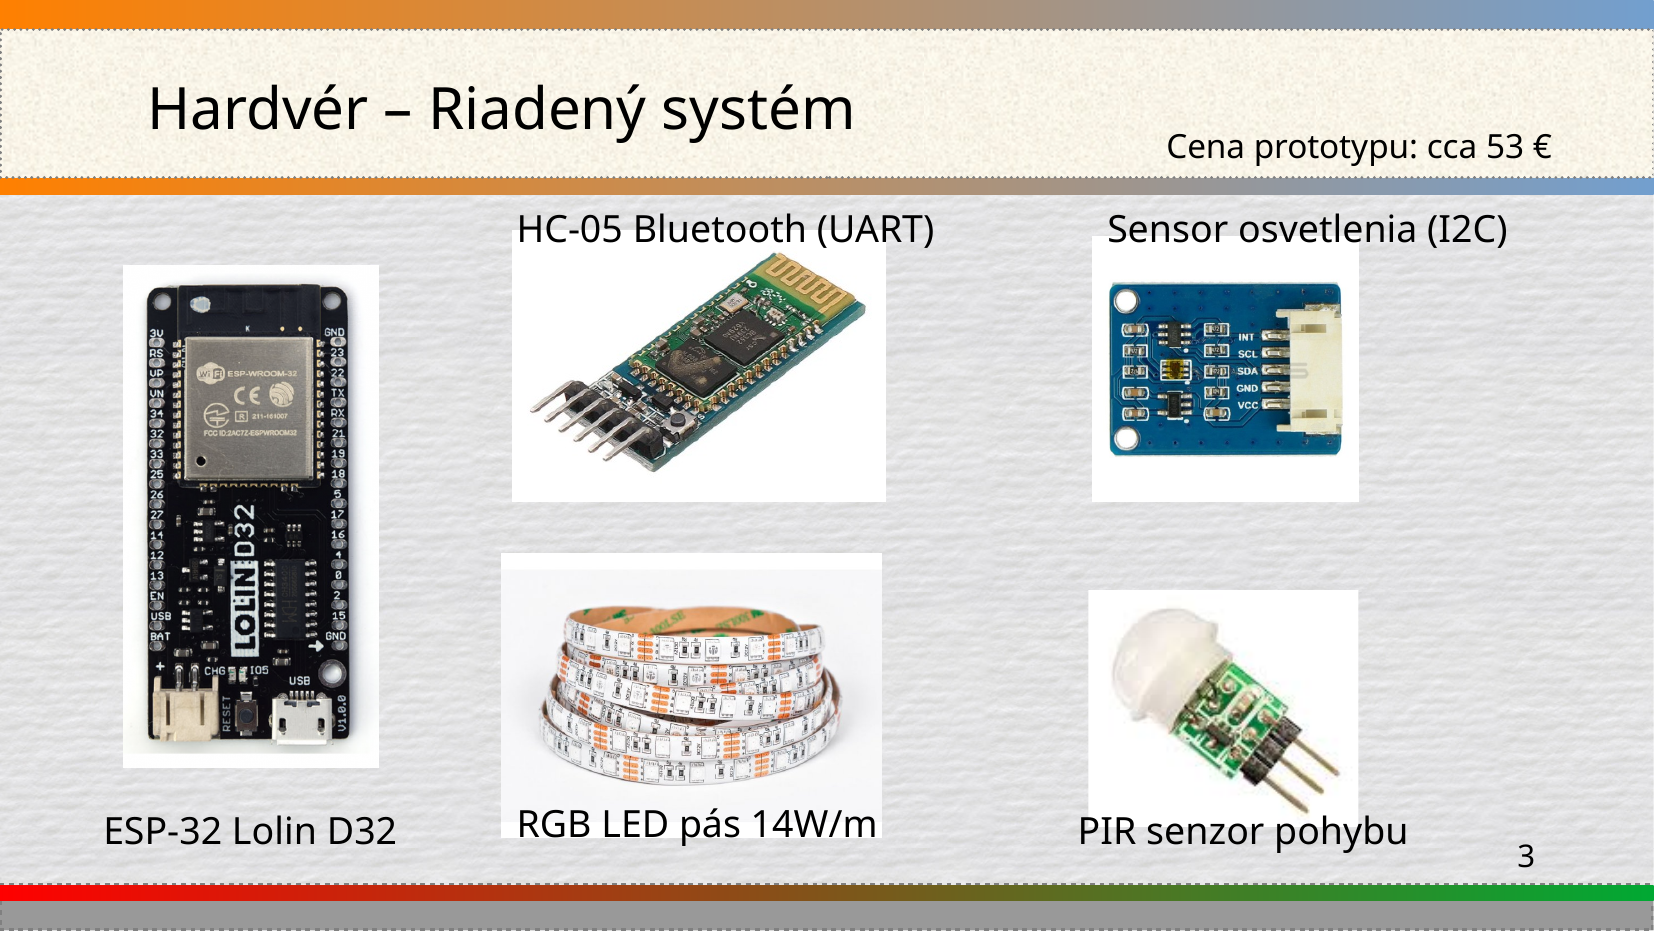

# Hardvér – Riadený systém
Cena prototypu: cca 53 €
HC-05 Bluetooth (UART)
Sensor osvetlenia (I2C)
RGB LED pás 14W/m
ESP-32 Lolin D32
PIR senzor pohybu